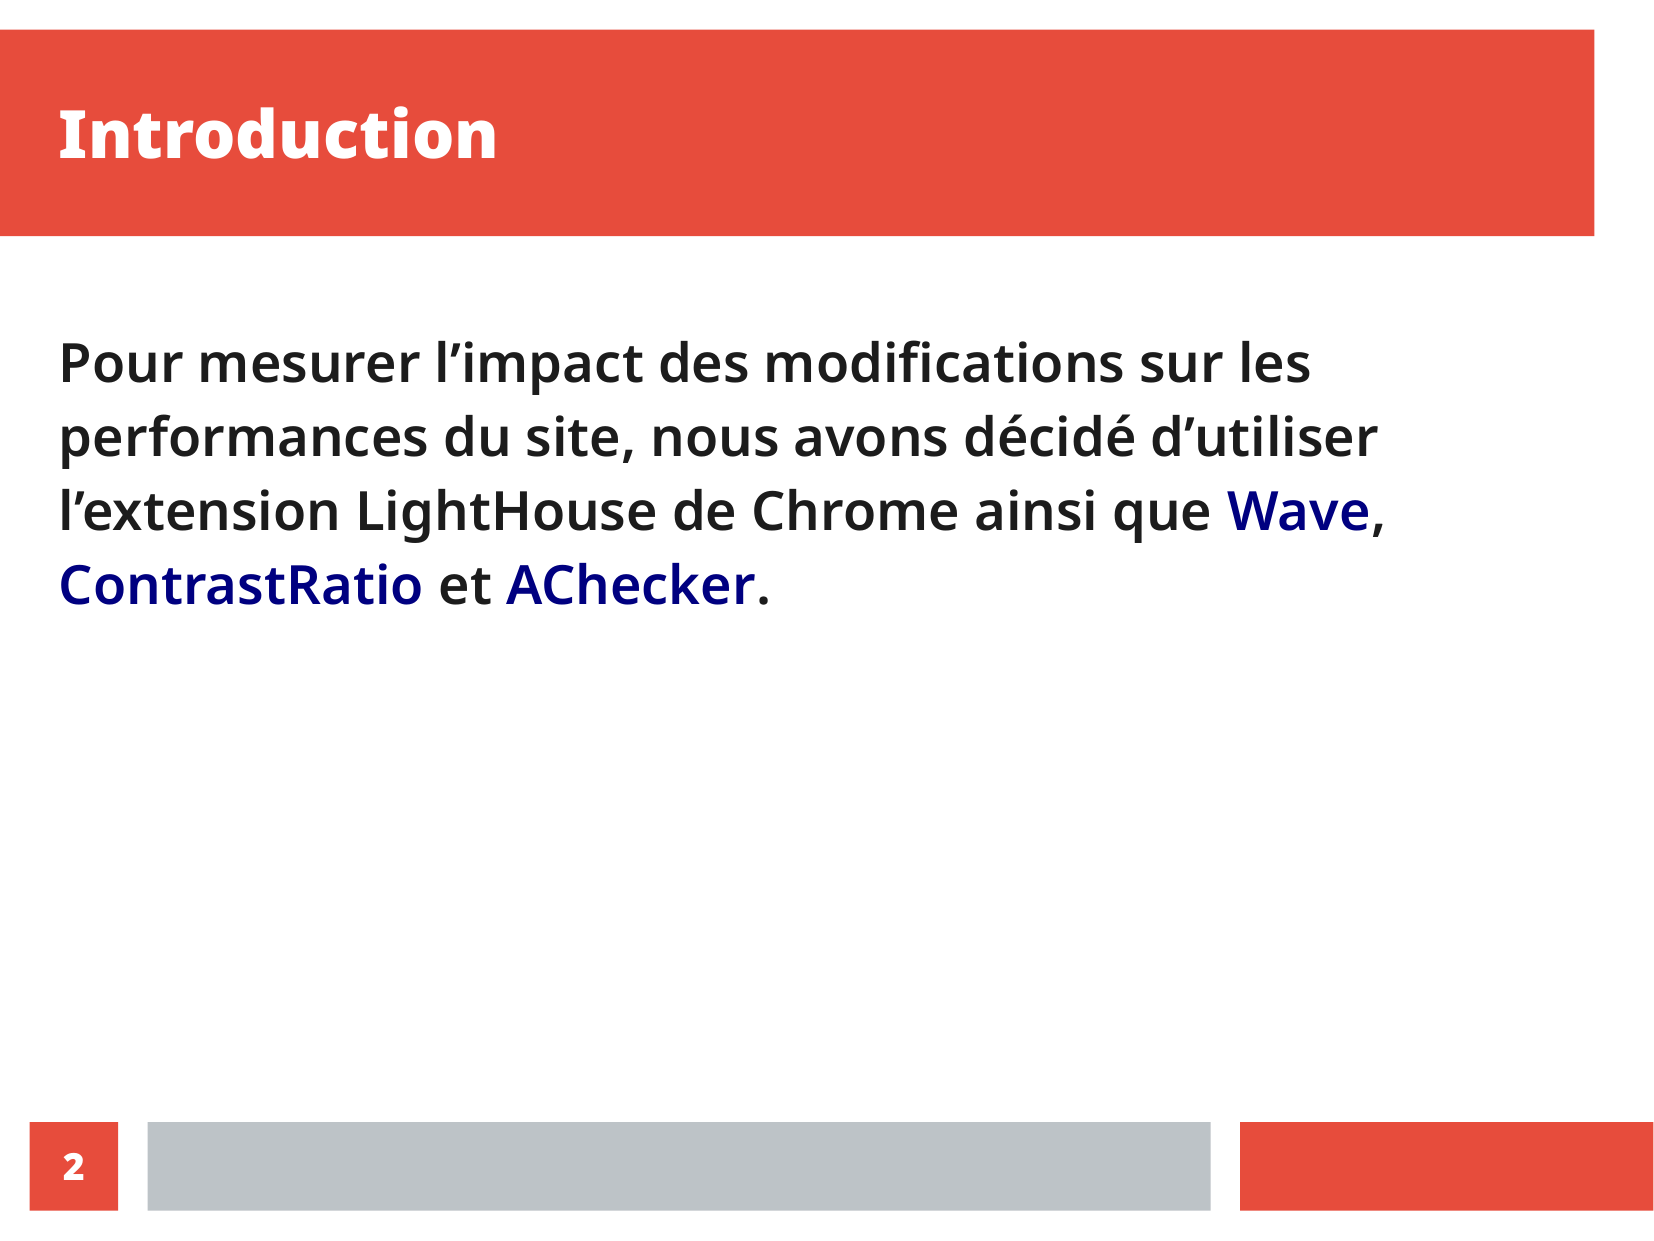

# Introduction
Pour mesurer l’impact des modifications sur les performances du site, nous avons décidé d’utiliser l’extension LightHouse de Chrome ainsi que Wave, ContrastRatio et AChecker.
2